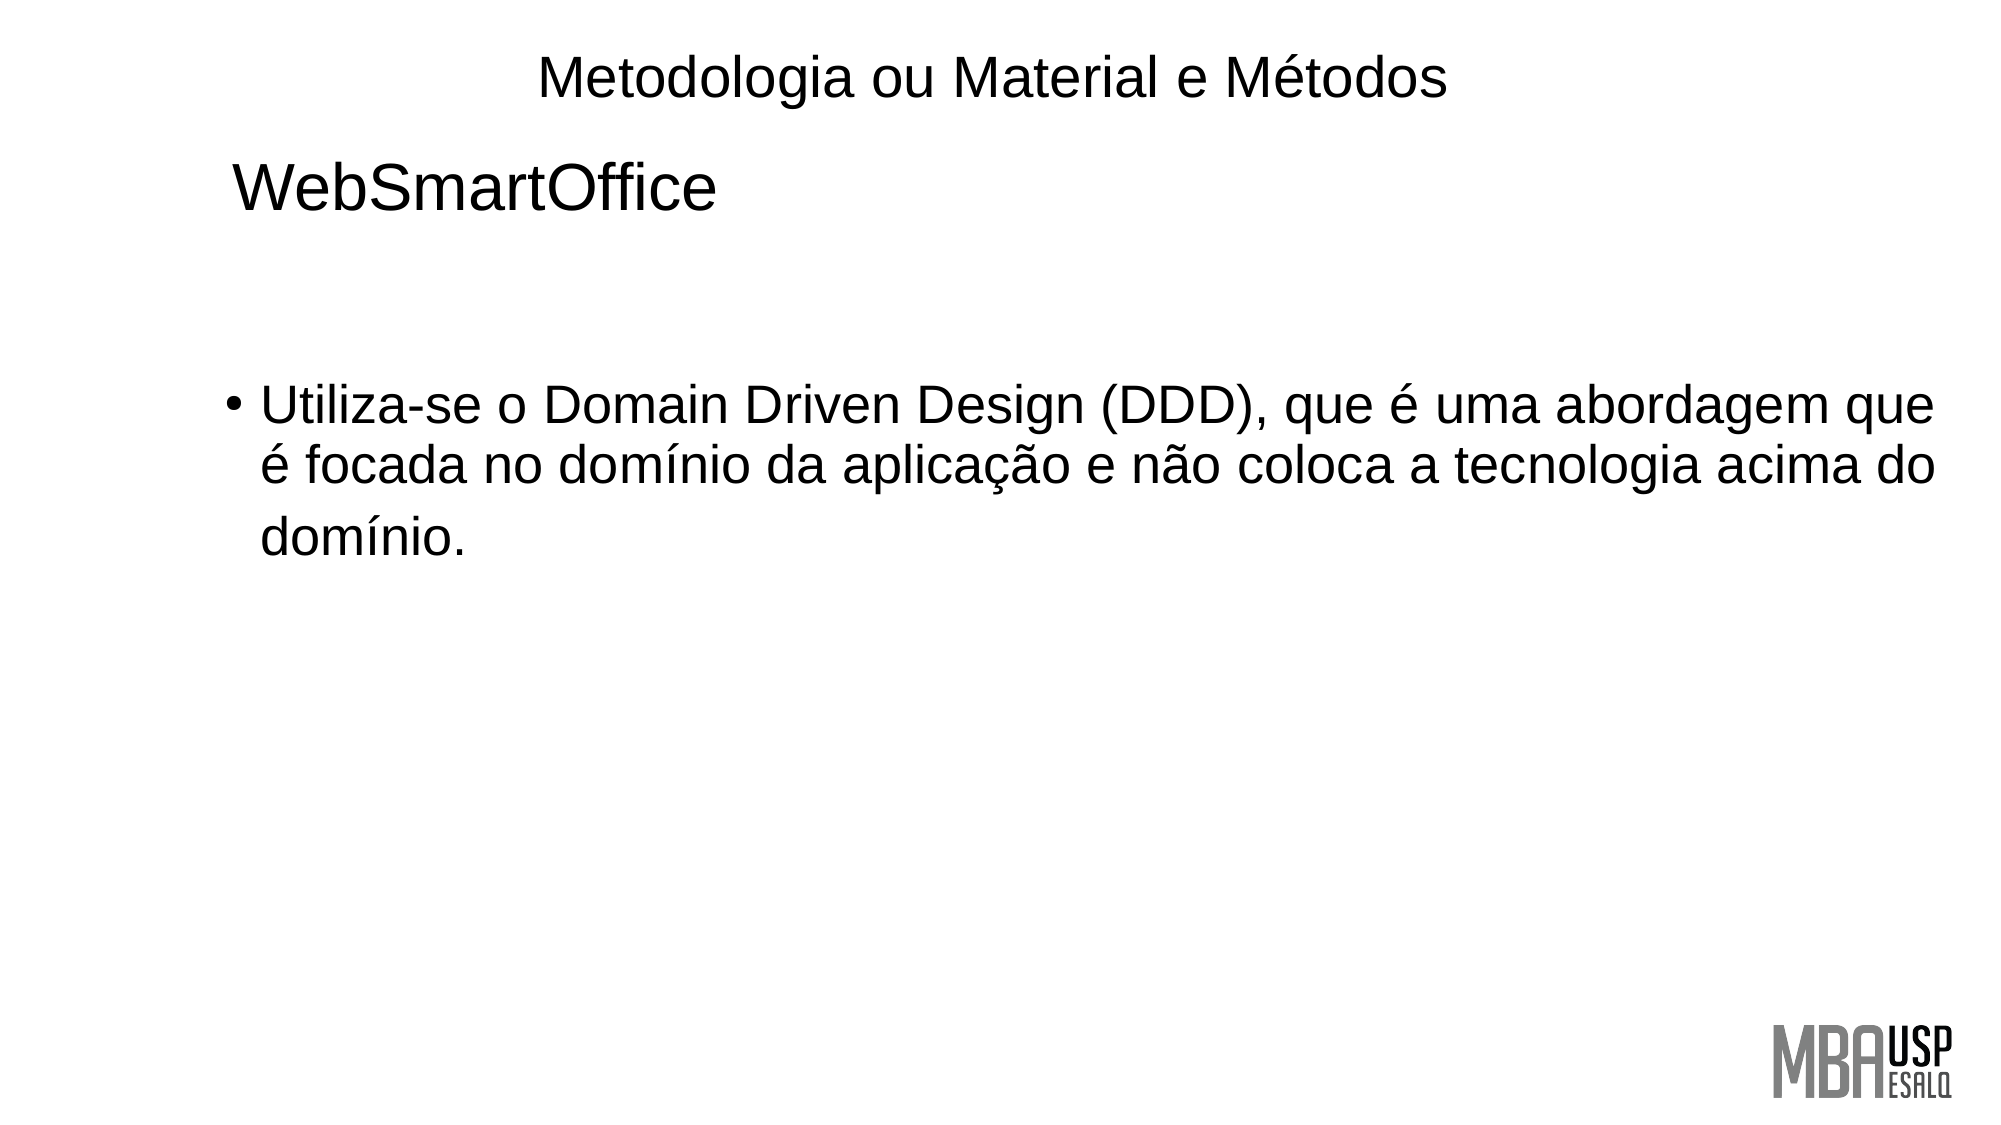

Metodologia ou Material e Métodos
	WebSmartOffice
Utiliza-se o Domain Driven Design (DDD), que é uma abordagem que é focada no domínio da aplicação e não coloca a tecnologia acima do domínio.